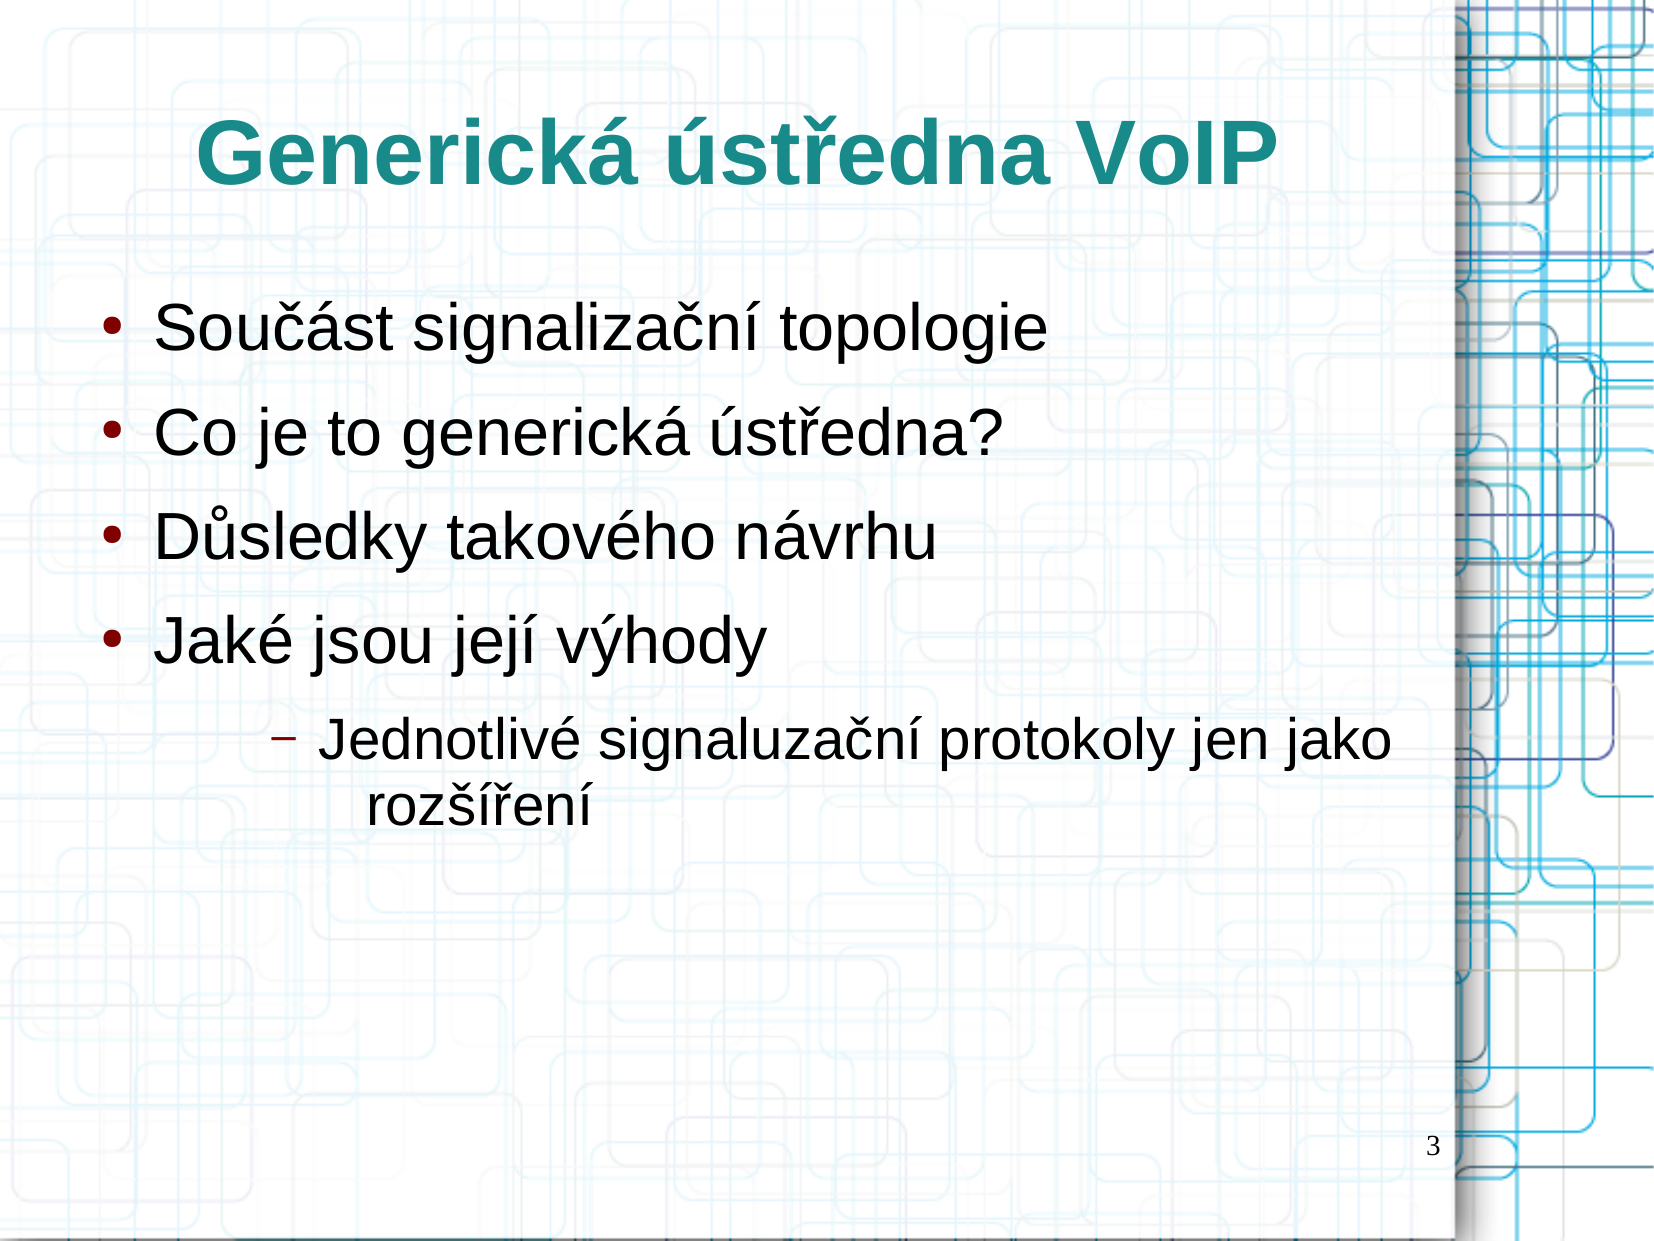

# Generická ústředna VoIP
Součást signalizační topologie
Co je to generická ústředna?
Důsledky takového návrhu
Jaké jsou její výhody
Jednotlivé signaluzační protokoly jen jako rozšíření
3